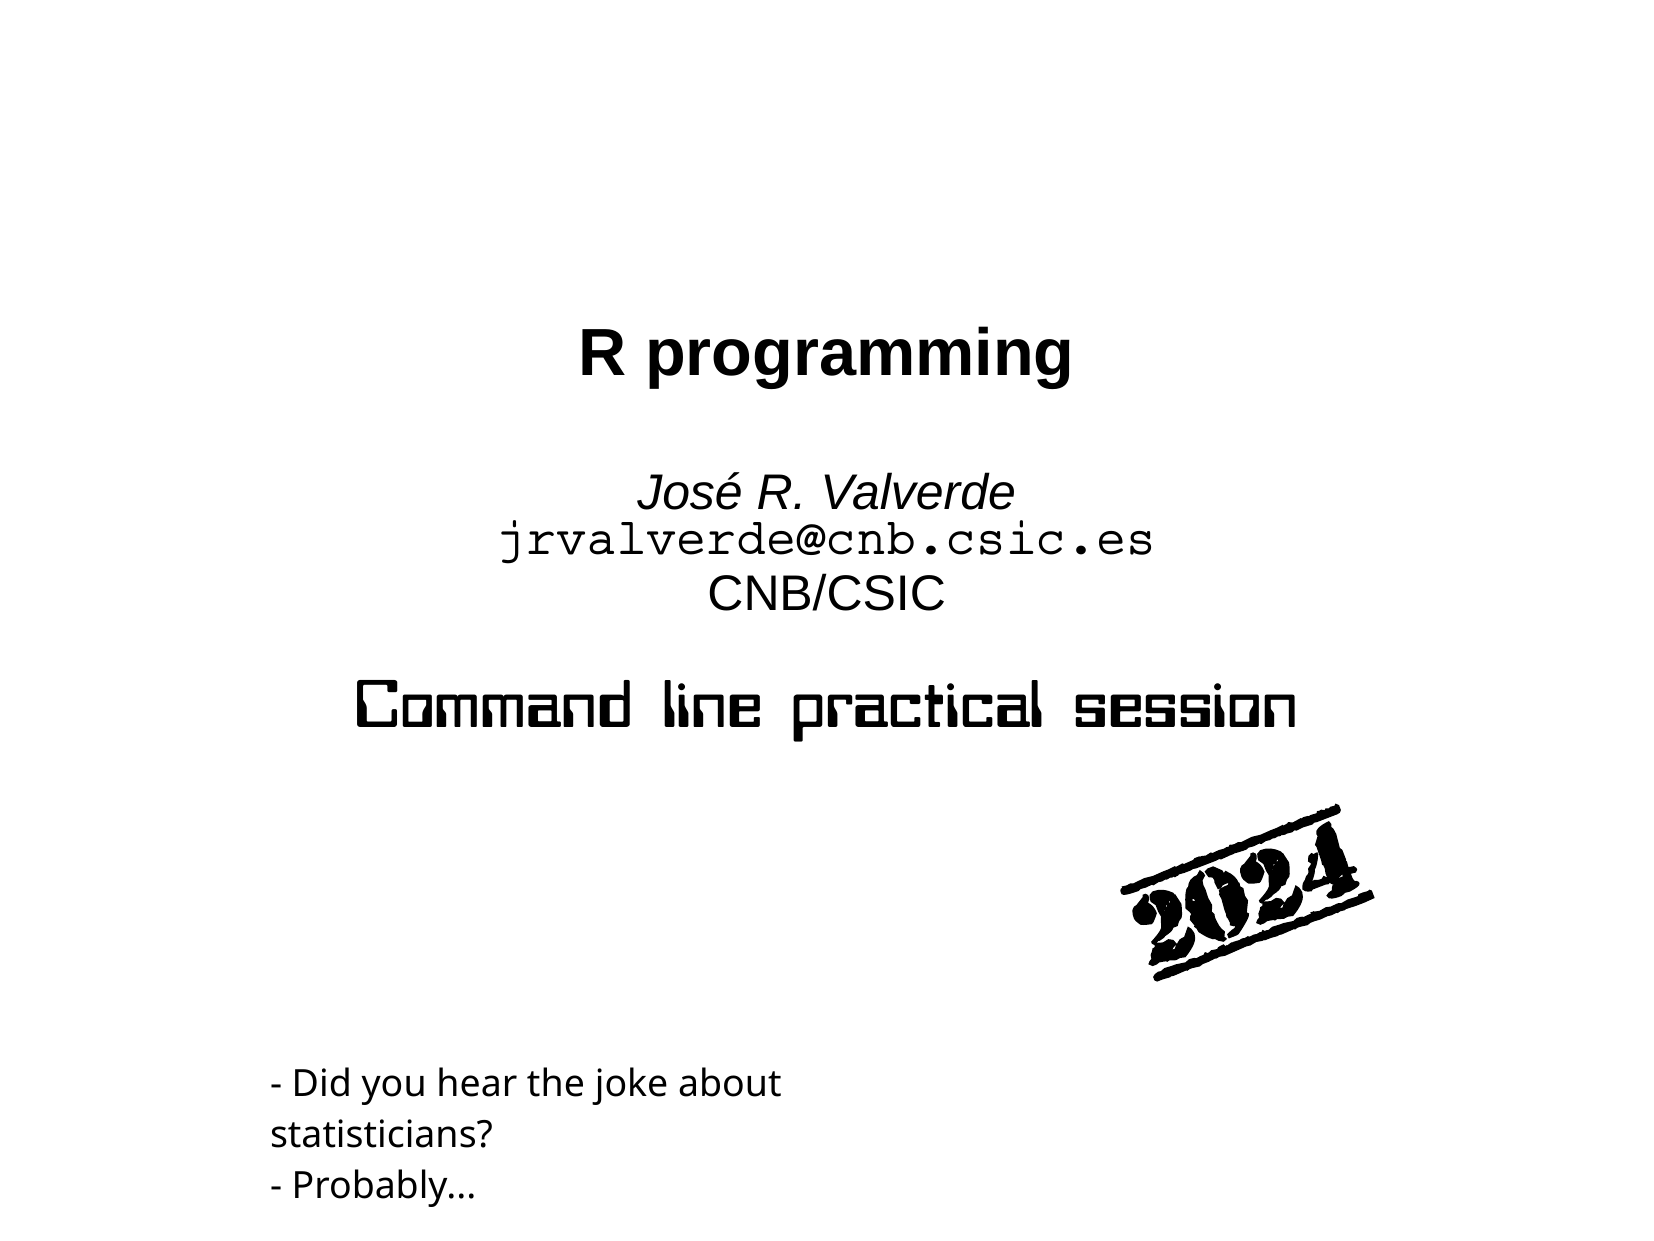

# R programming
José R. Valverde
jrvalverde@cnb.csic.es
CNB/CSIC
Command line practical session
2024
- Did you hear the joke about statisticians?
- Probably...